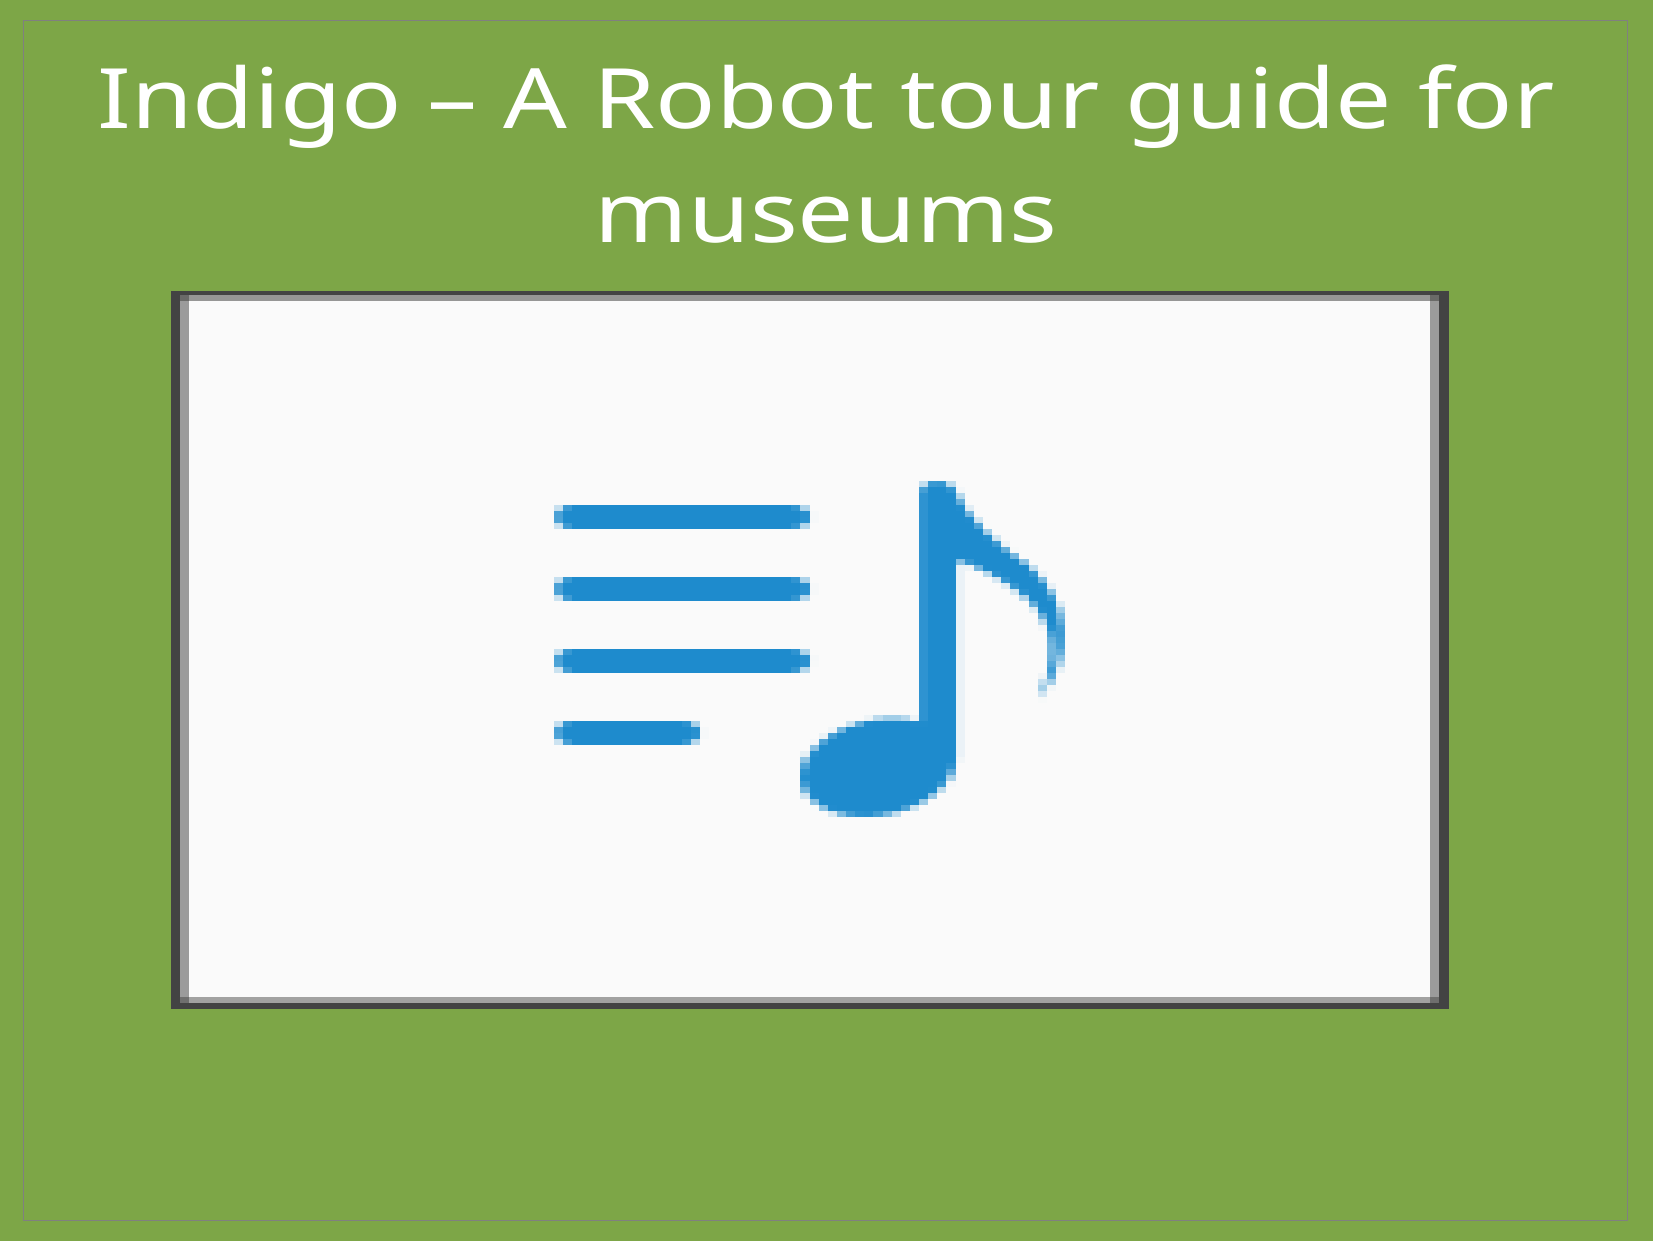

# Indigo – A Robot tour guide for museums